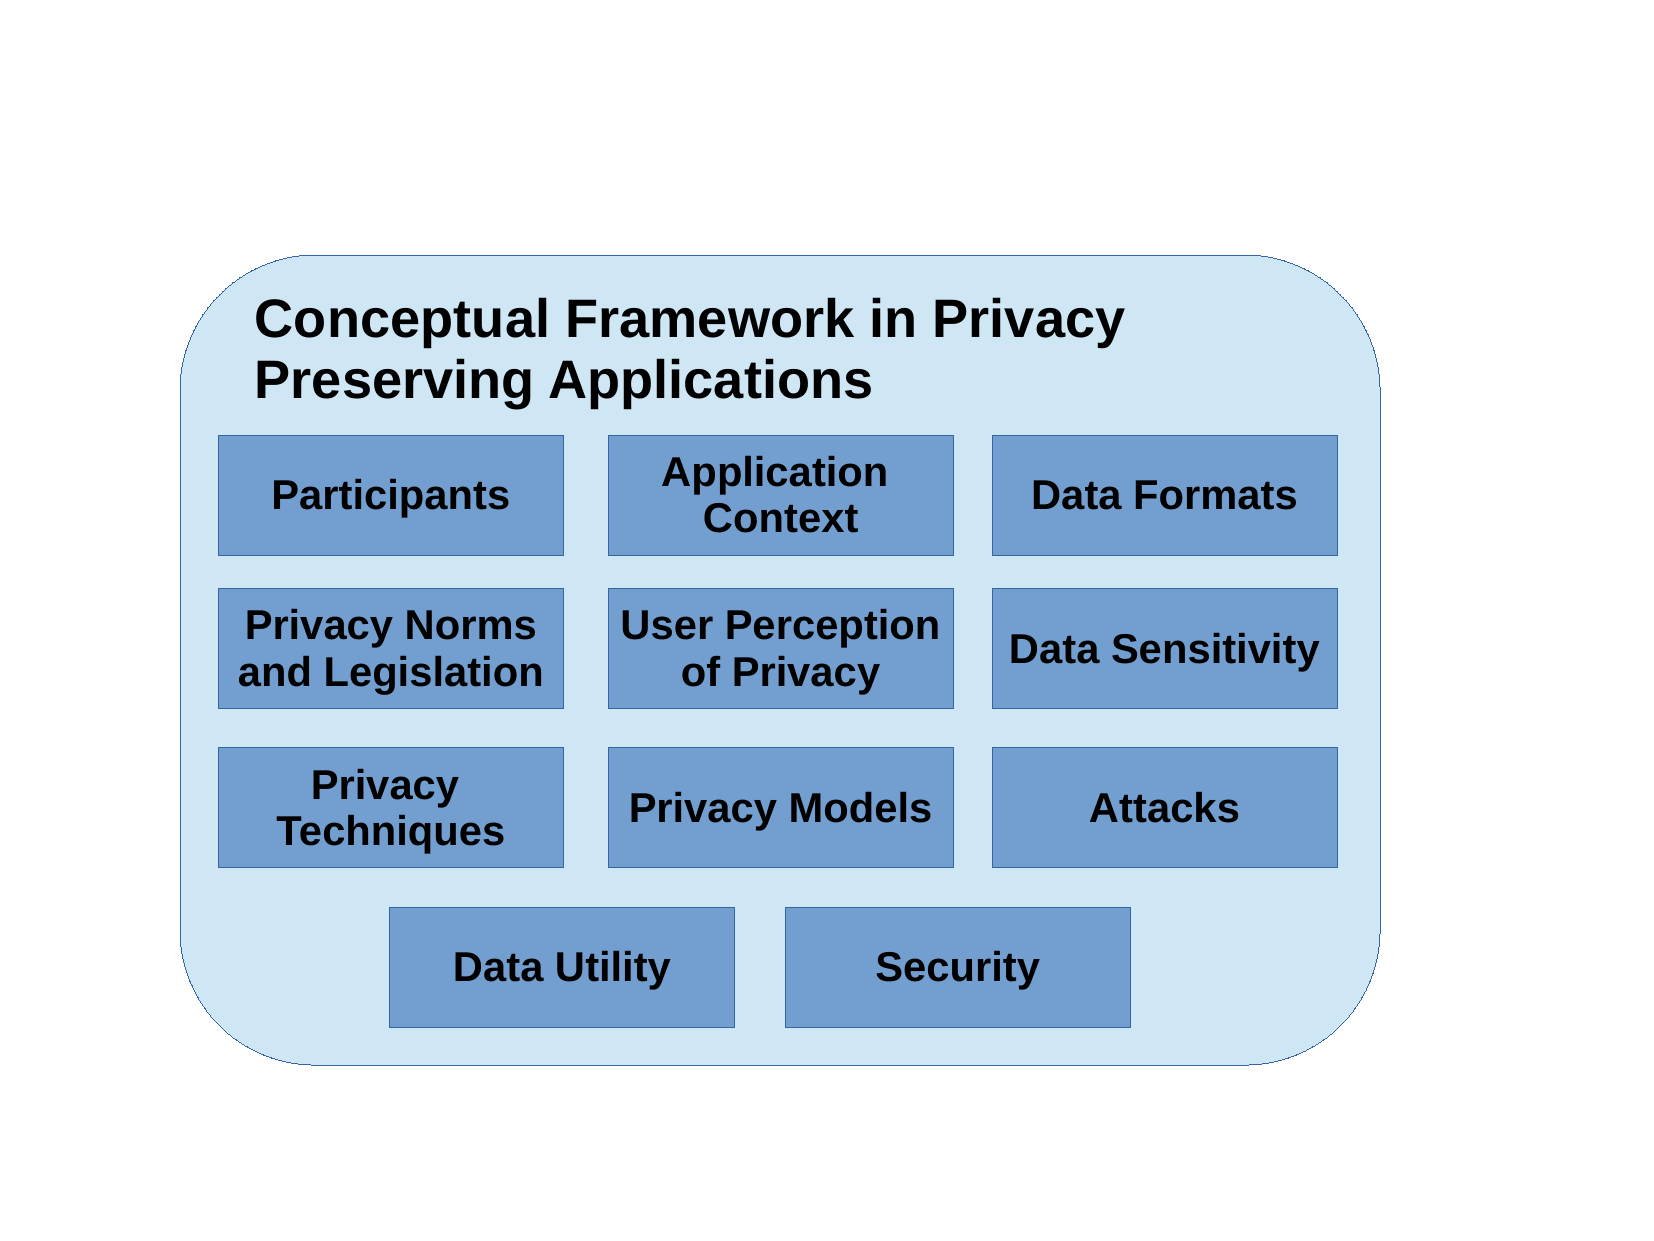

Conceptual Framework in Privacy Preserving Applications
Participants
Application
Context
Data Formats
Privacy Norms
and Legislation
User Perception
of Privacy
Data Sensitivity
Privacy
Techniques
Privacy Models
Attacks
Data Utility
Security